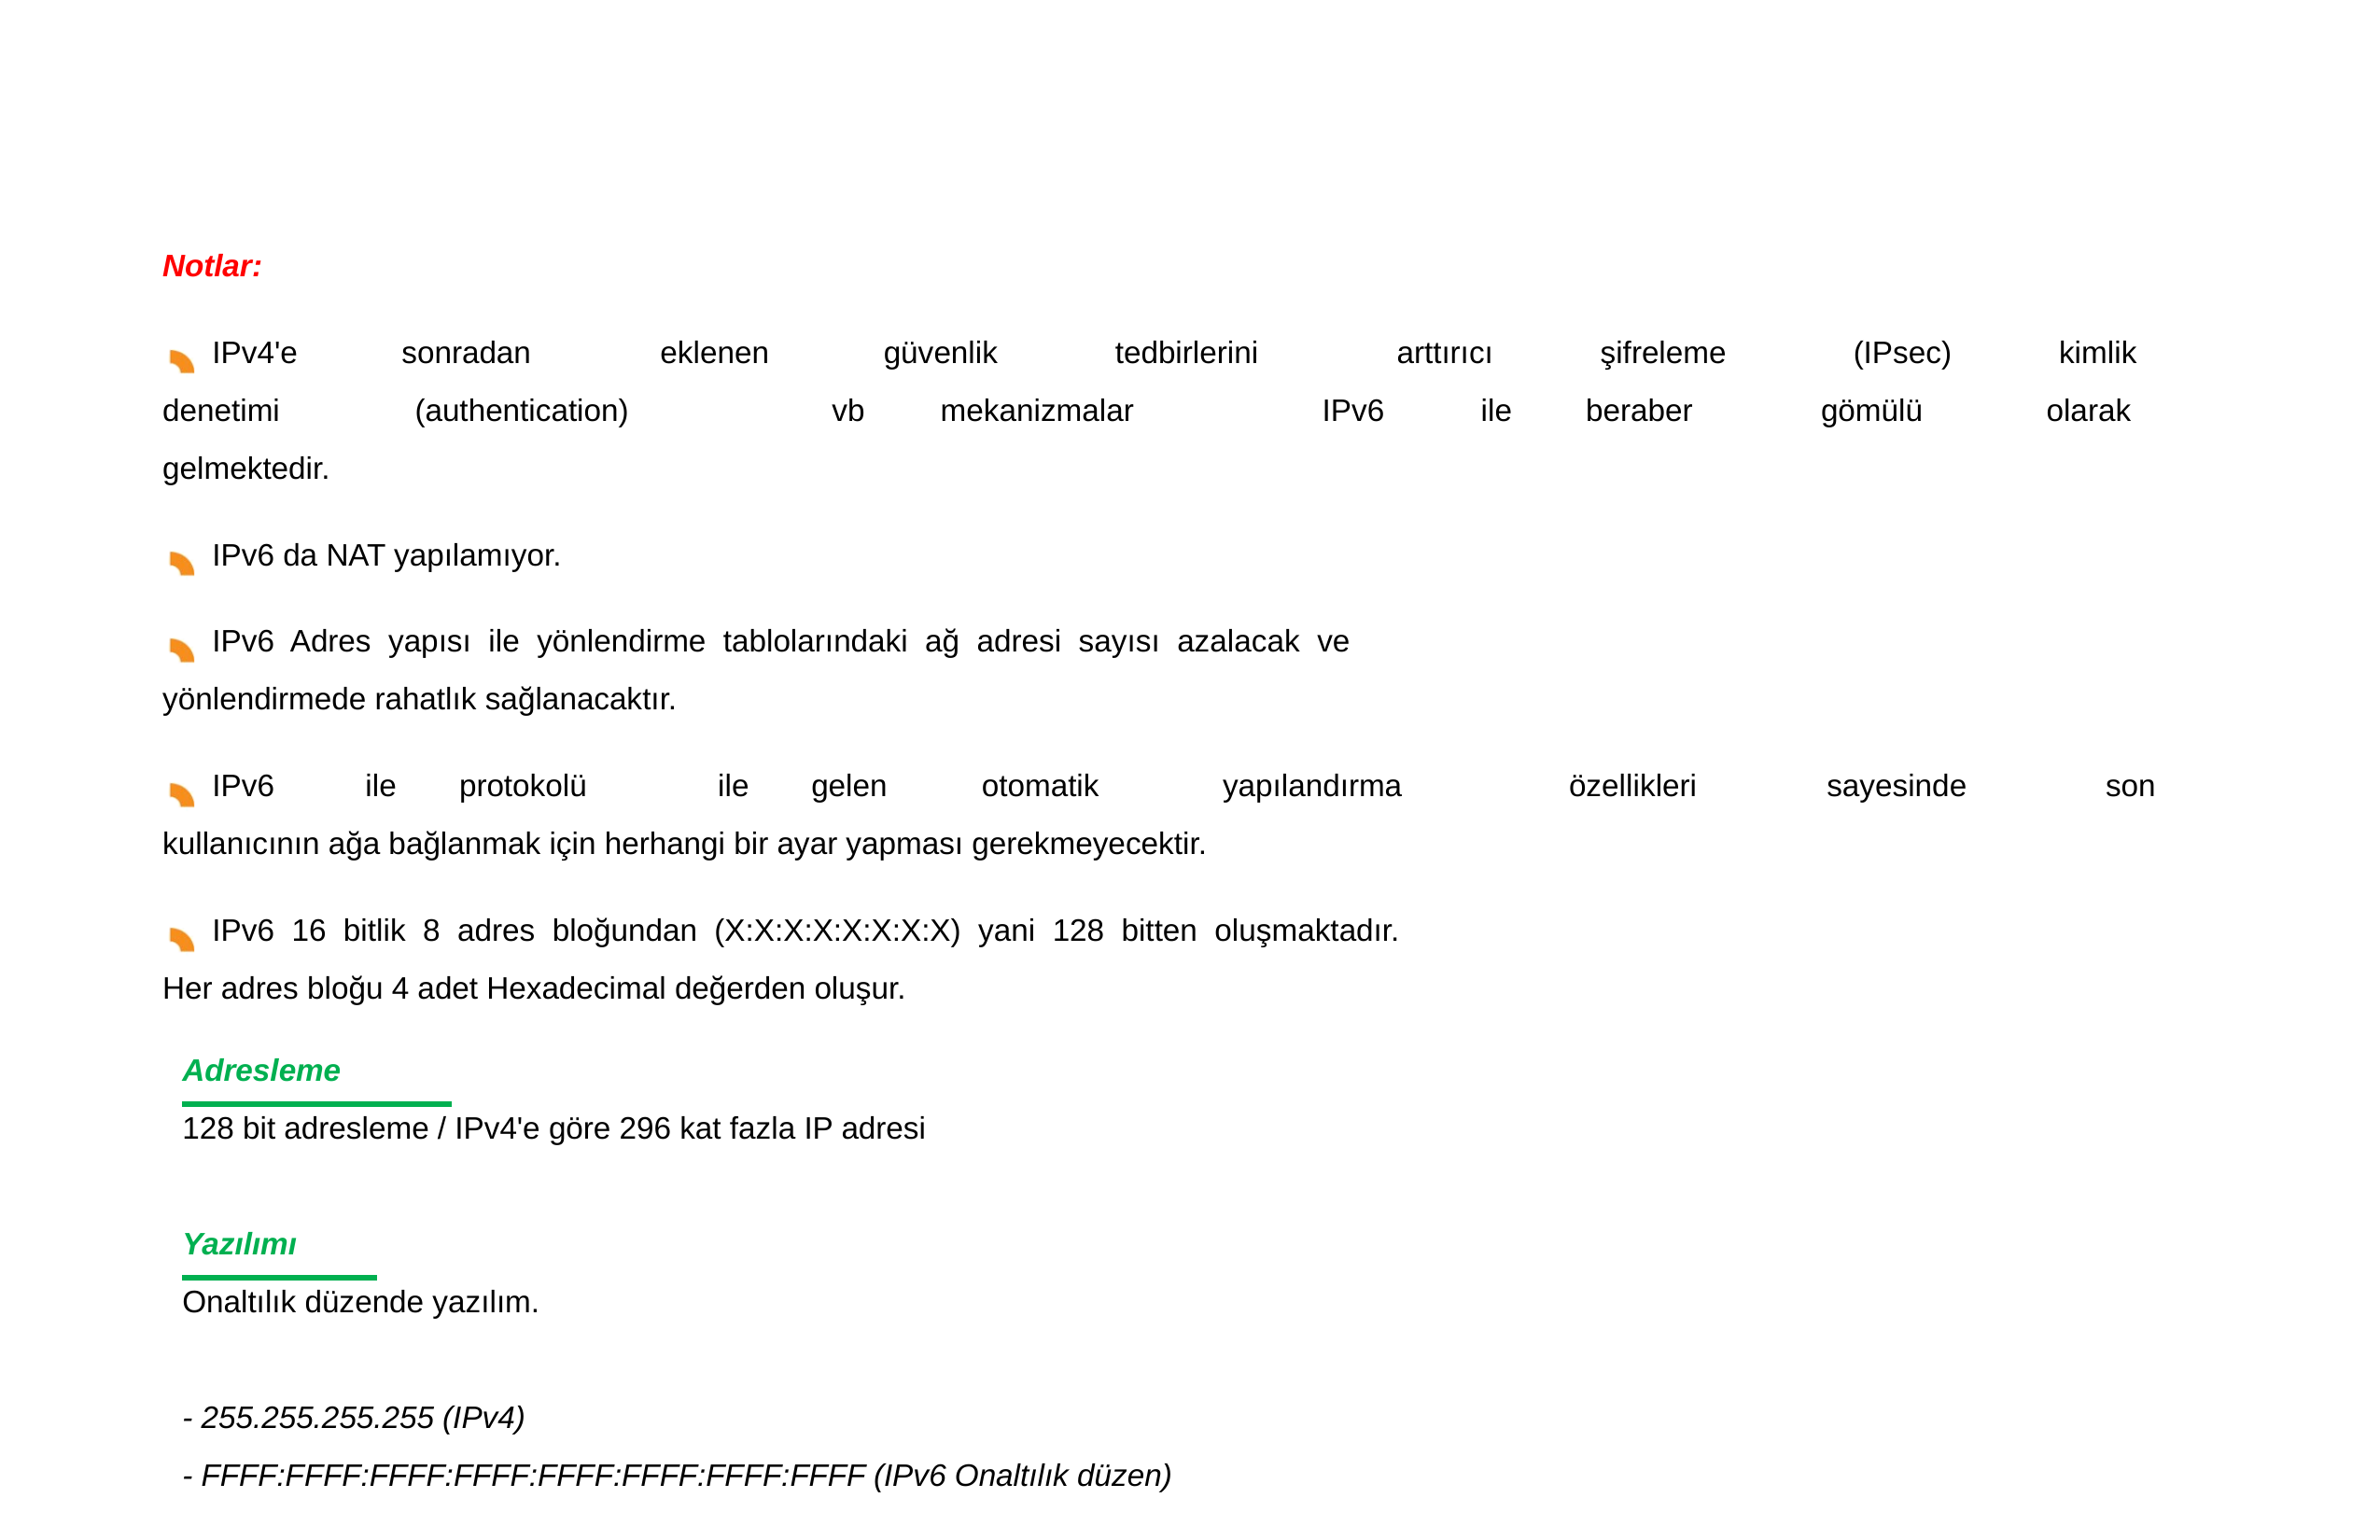

Notlar:
 IPv4'e
sonradan
eklenen
güvenlik
tedbirlerini
arttırıcı
şifreleme
(IPsec)
kimlik
denetimi
(authentication)
vb
mekanizmalar
IPv6
ile
beraber
gömülü
olarak
gelmektedir.
 IPv6 da NAT yapılamıyor.
 IPv6 Adres yapısı ile yönlendirme tablolarındaki ağ adresi sayısı azalacak ve
yönlendirmede rahatlık sağlanacaktır.
 IPv6
ile
protokolü
ile
gelen
otomatik
yapılandırma
özellikleri
sayesinde
son
kullanıcının ağa bağlanmak için herhangi bir ayar yapması gerekmeyecektir.
 IPv6 16 bitlik 8 adres bloğundan (X:X:X:X:X:X:X:X) yani 128 bitten oluşmaktadır.
Her adres bloğu 4 adet Hexadecimal değerden oluşur.
Adresleme
128 bit adresleme / IPv4'e göre 296 kat fazla IP adresi
Yazılımı
Onaltılık düzende yazılım.
- 255.255.255.255 (IPv4)
- FFFF:FFFF:FFFF:FFFF:FFFF:FFFF:FFFF:FFFF (IPv6 Onaltılık düzen)